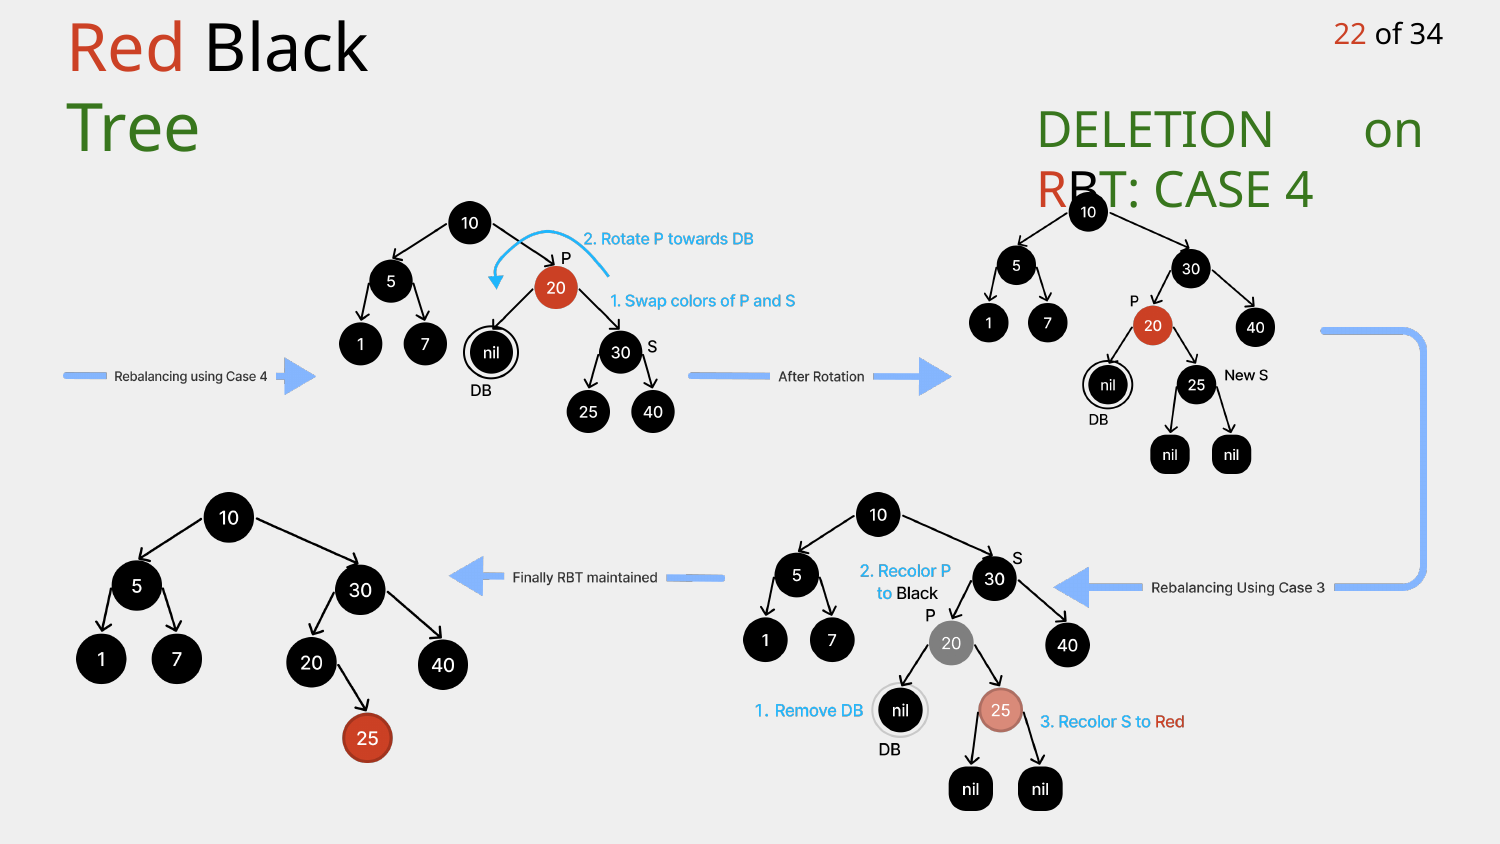

22 of 34
DELETION on RBT: CASE 4
# Red Black Tree